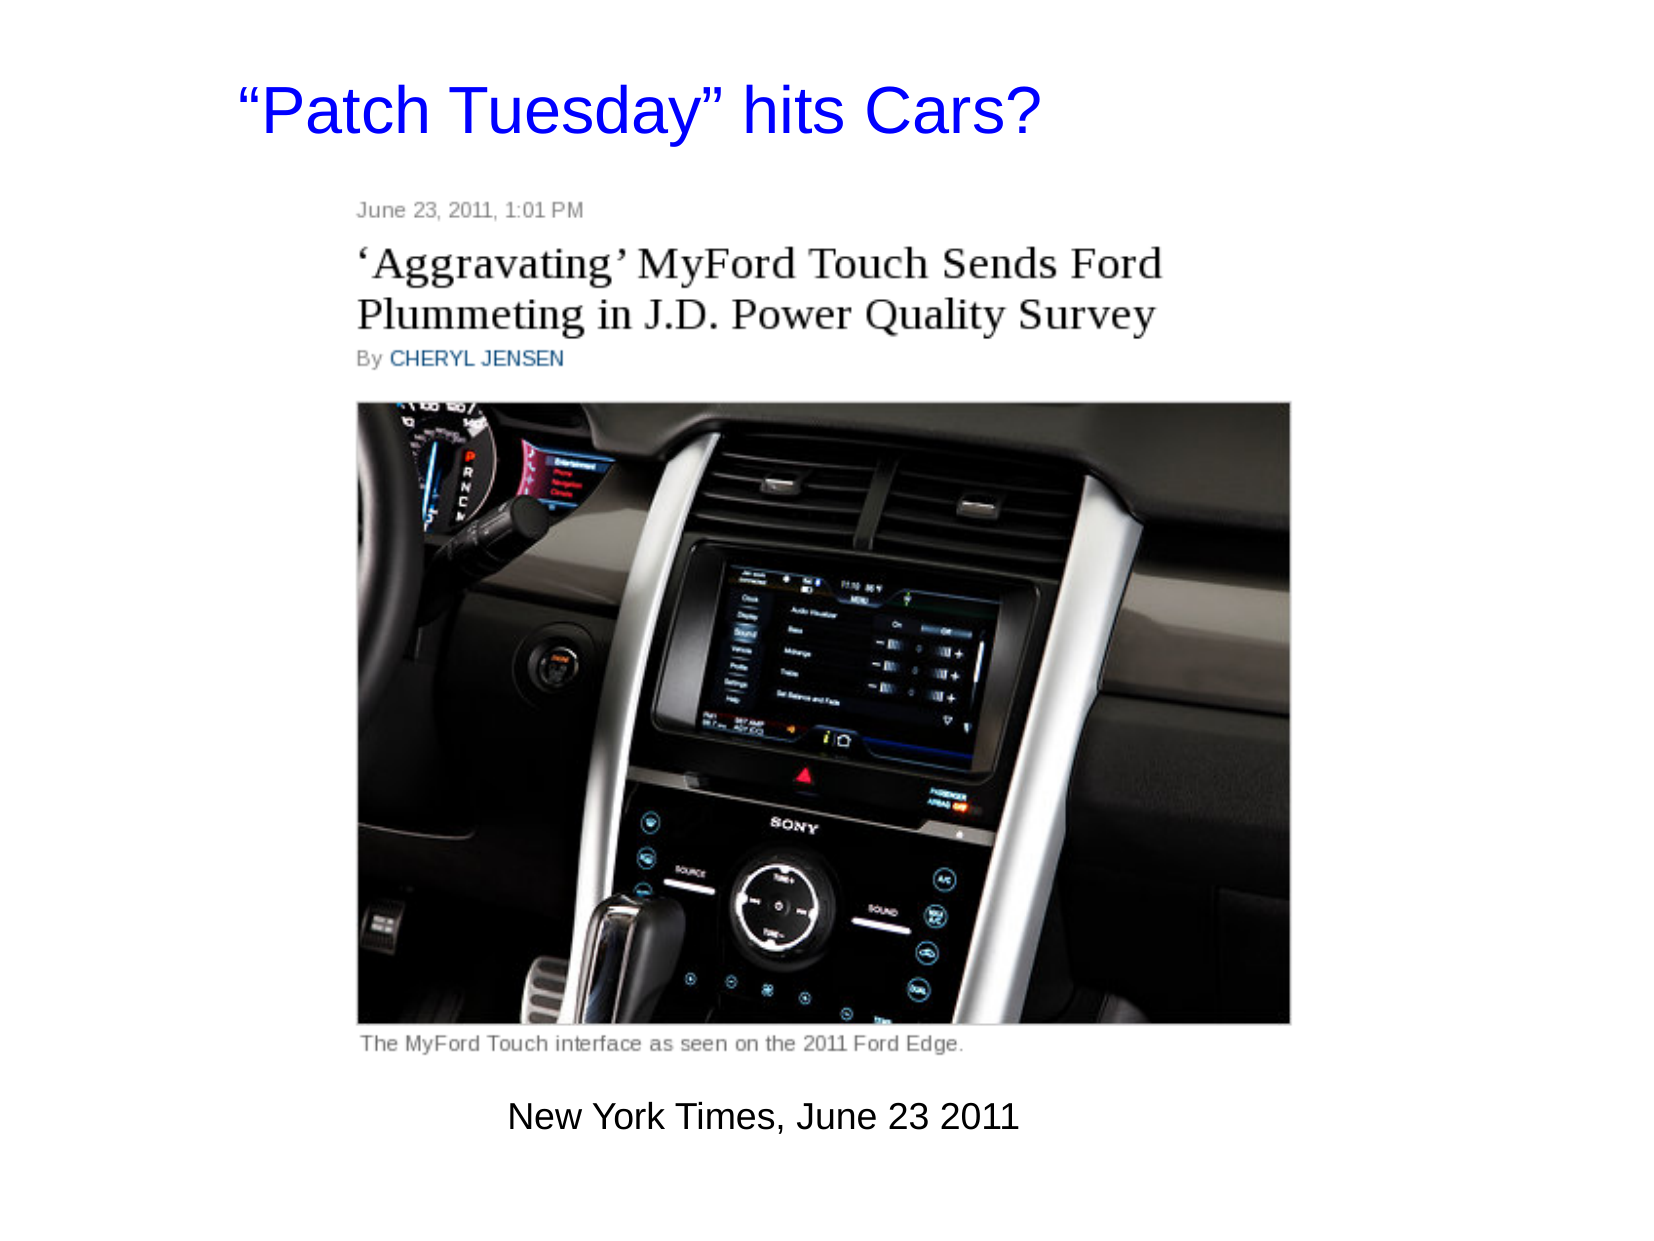

# “Patch Tuesday” hits Cars?
New York Times, June 23 2011